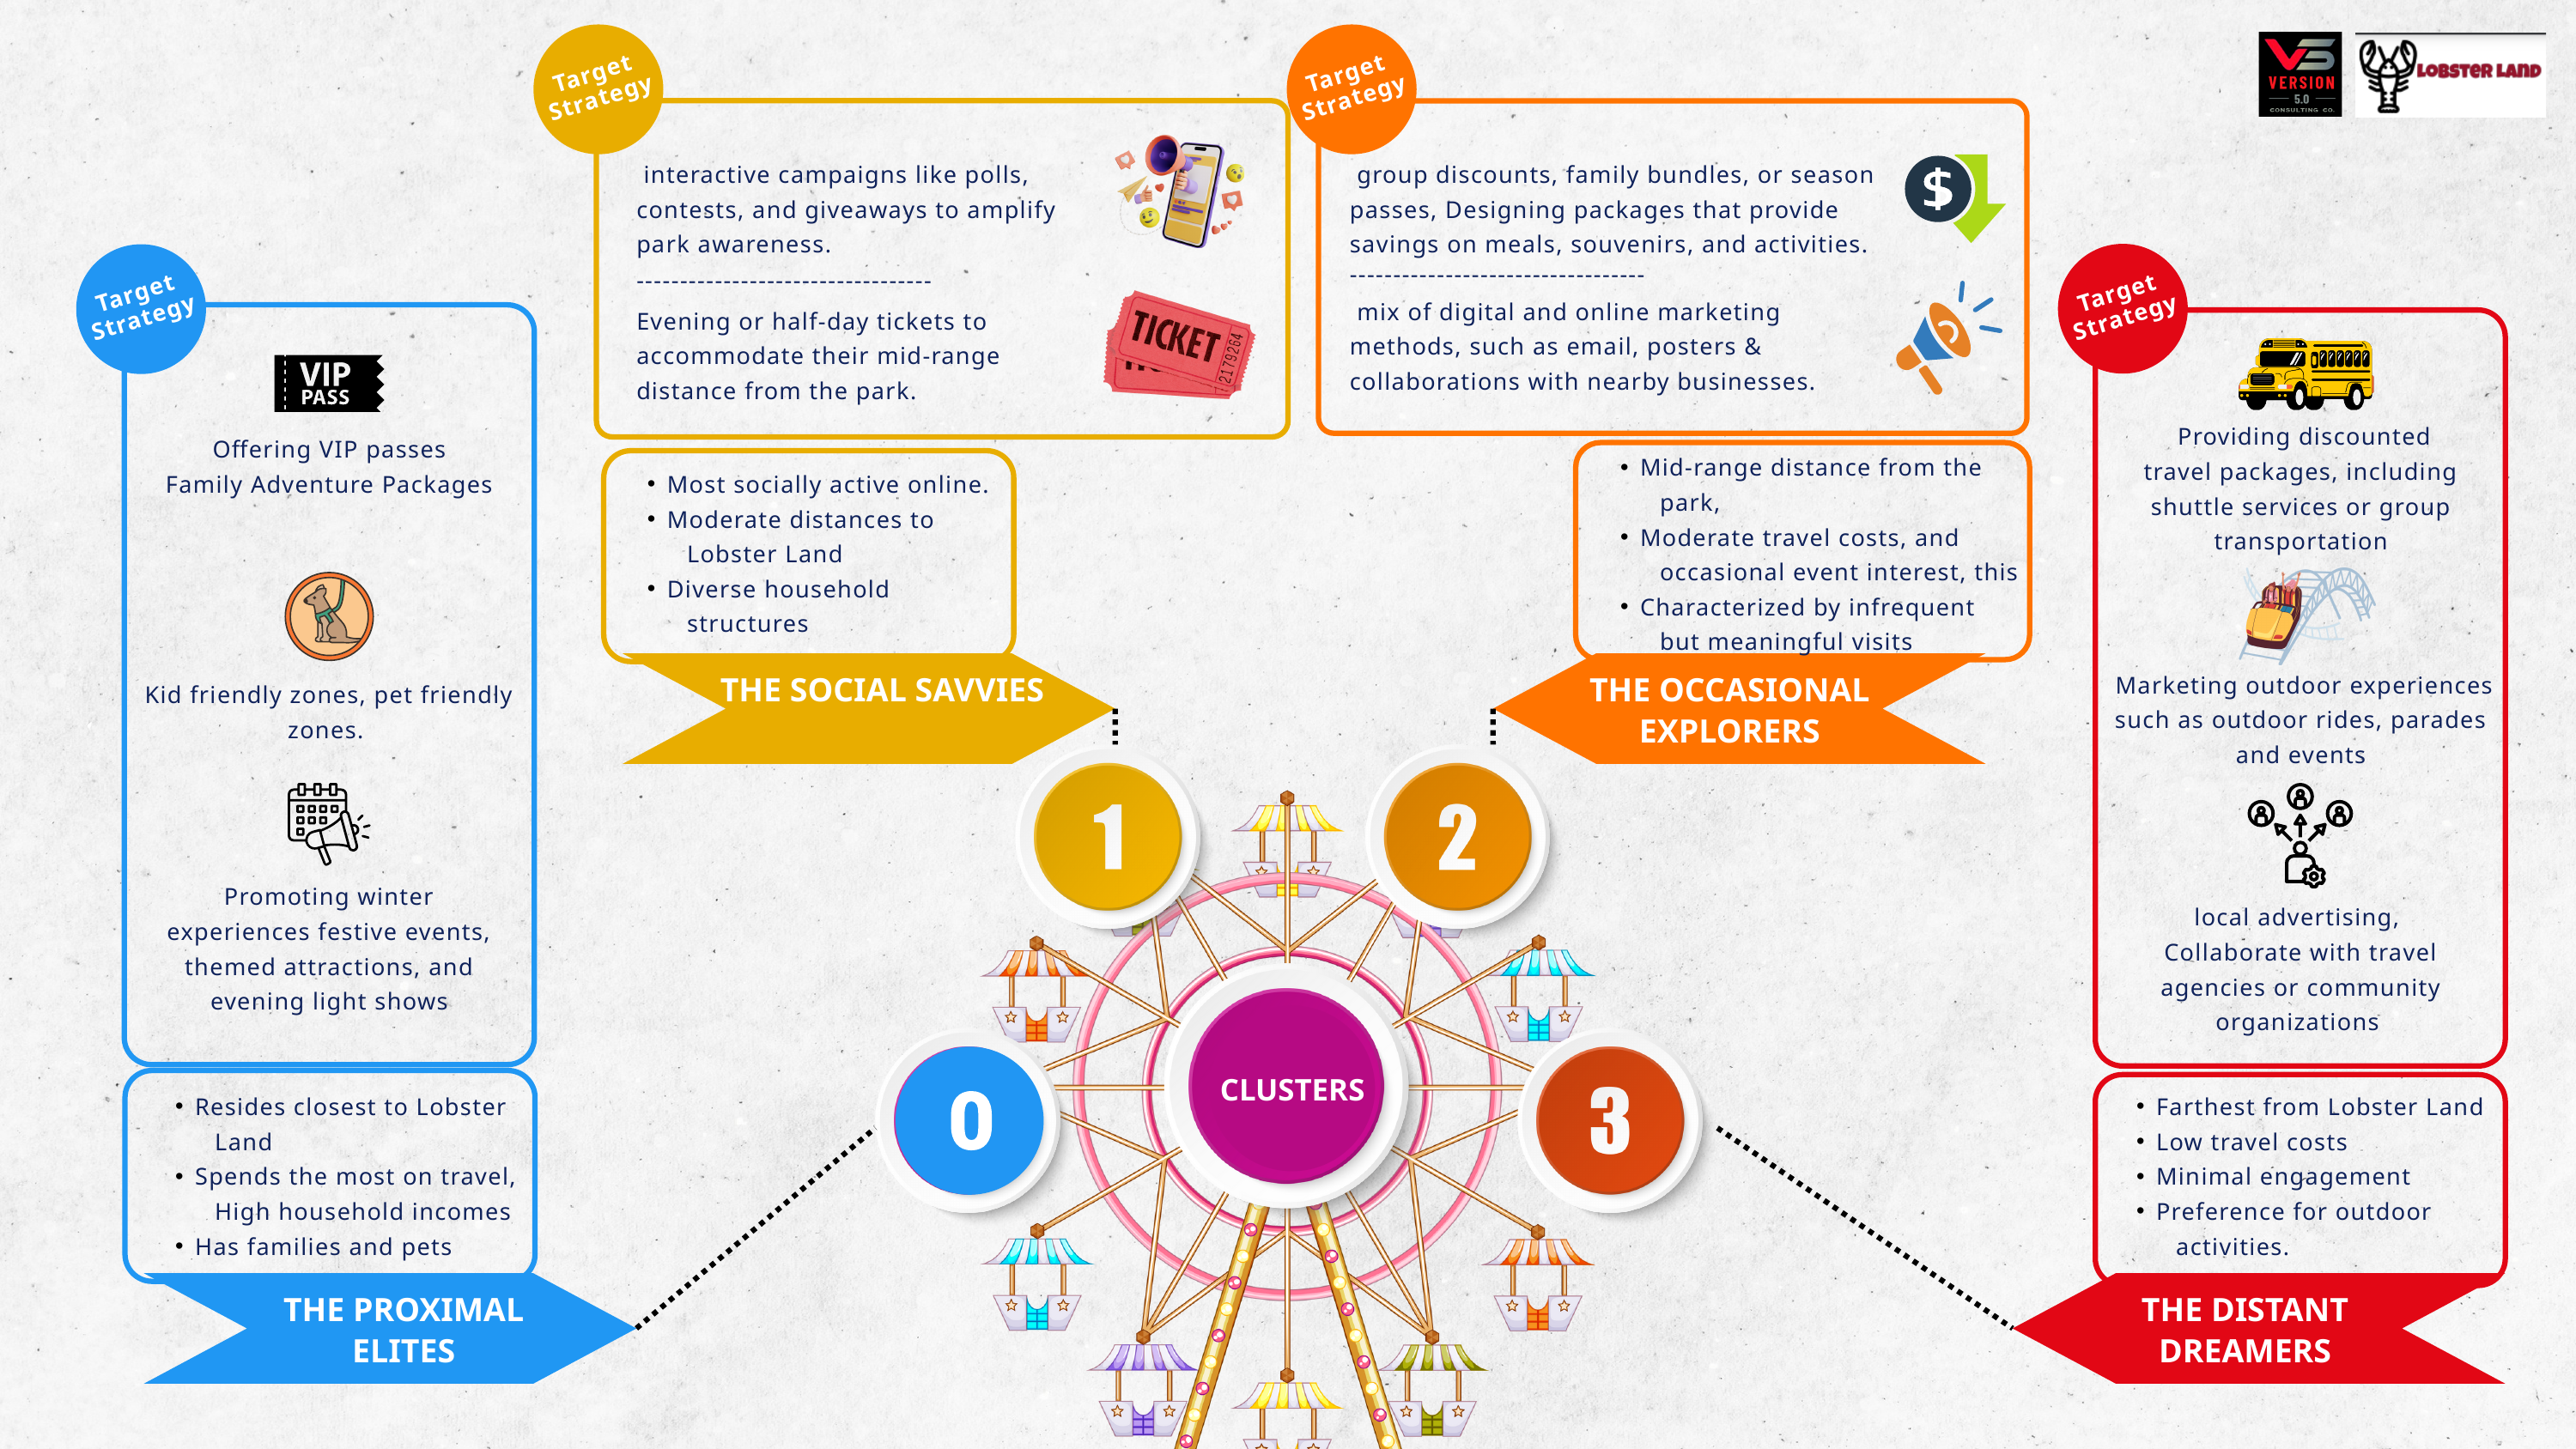

Target Strategy
Target Strategy
 interactive campaigns like polls, contests, and giveaways to amplify park awareness.
 group discounts, family bundles, or season passes, Designing packages that provide savings on meals, souvenirs, and activities.
----------------------------------
----------------------------------
Target Strategy
Target Strategy
 mix of digital and online marketing methods, such as email, posters & collaborations with nearby businesses.
Evening or half-day tickets to accommodate their mid-range distance from the park.
 Providing discounted travel packages, including shuttle services or group transportation
Offering VIP passes
Family Adventure Packages
Mid-range distance from the park,
Moderate travel costs, and occasional event interest, this
Characterized by infrequent but meaningful visits
Most socially active online.
Moderate distances to Lobster Land
Diverse household structures
 Marketing outdoor experiences such as outdoor rides, parades and events
THE SOCIAL SAVVIES
THE OCCASIONAL EXPLORERS
Kid friendly zones, pet friendly zones.
Promoting winter experiences festive events, themed attractions, and evening light shows
local advertising, Collaborate with travel agencies or community organizations
CLUSTERS
Resides closest to Lobster Land
Spends the most on travel, High household incomes
Has families and pets
Farthest from Lobster Land
Low travel costs
Minimal engagement
Preference for outdoor activities.
THE PROXIMAL ELITES
THE DISTANT DREAMERS